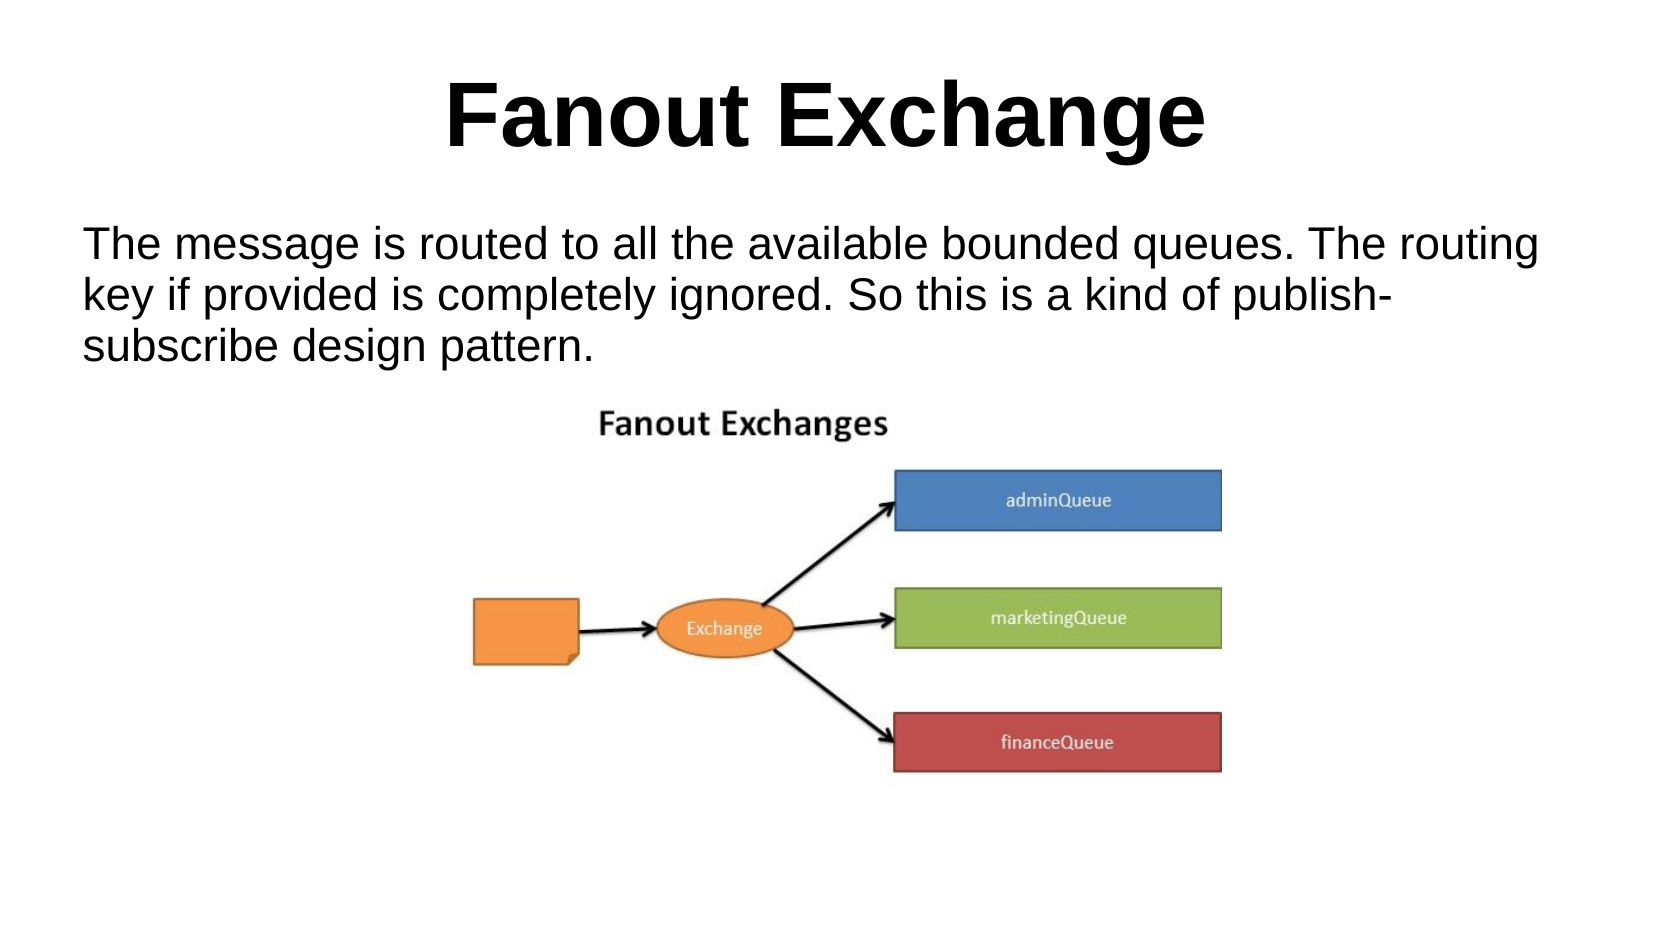

# Fanout Exchange
The message is routed to all the available bounded queues. The routing key if provided is completely ignored. So this is a kind of publish-subscribe design pattern.